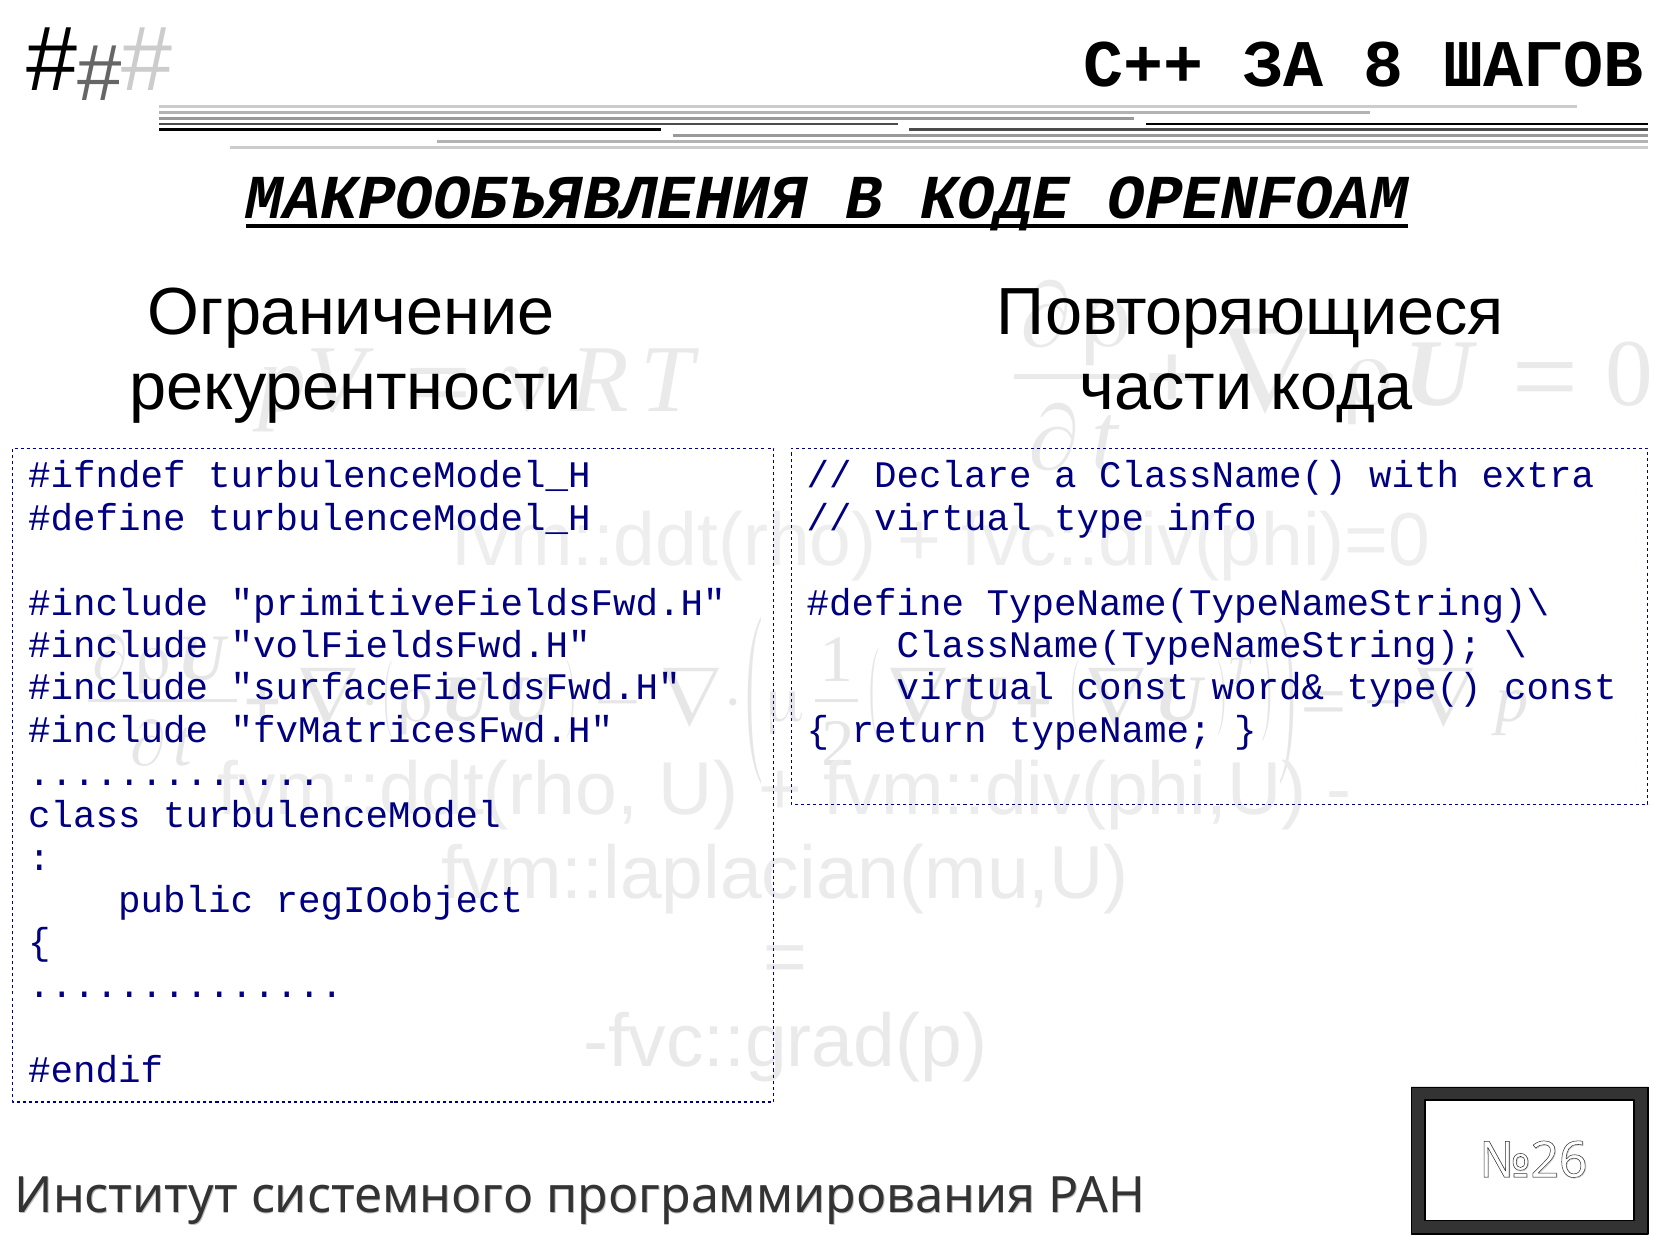

# МАКРООБЪЯВЛЕНИЯ В КОДЕ OPENFOAM
 Ограничение Повторяющиеся
 рекурентности части кода
#ifndef turbulenceModel_H
#define turbulenceModel_H
#include "primitiveFieldsFwd.H"
#include "volFieldsFwd.H"
#include "surfaceFieldsFwd.H"
#include "fvMatricesFwd.H"
.............
class turbulenceModel
:
 public regIOobject
{
..............
#endif
// Declare a ClassName() with extra
// virtual type info
#define TypeName(TypeNameString)\
 ClassName(TypeNameString); \
 virtual const word& type() const { return typeName; }